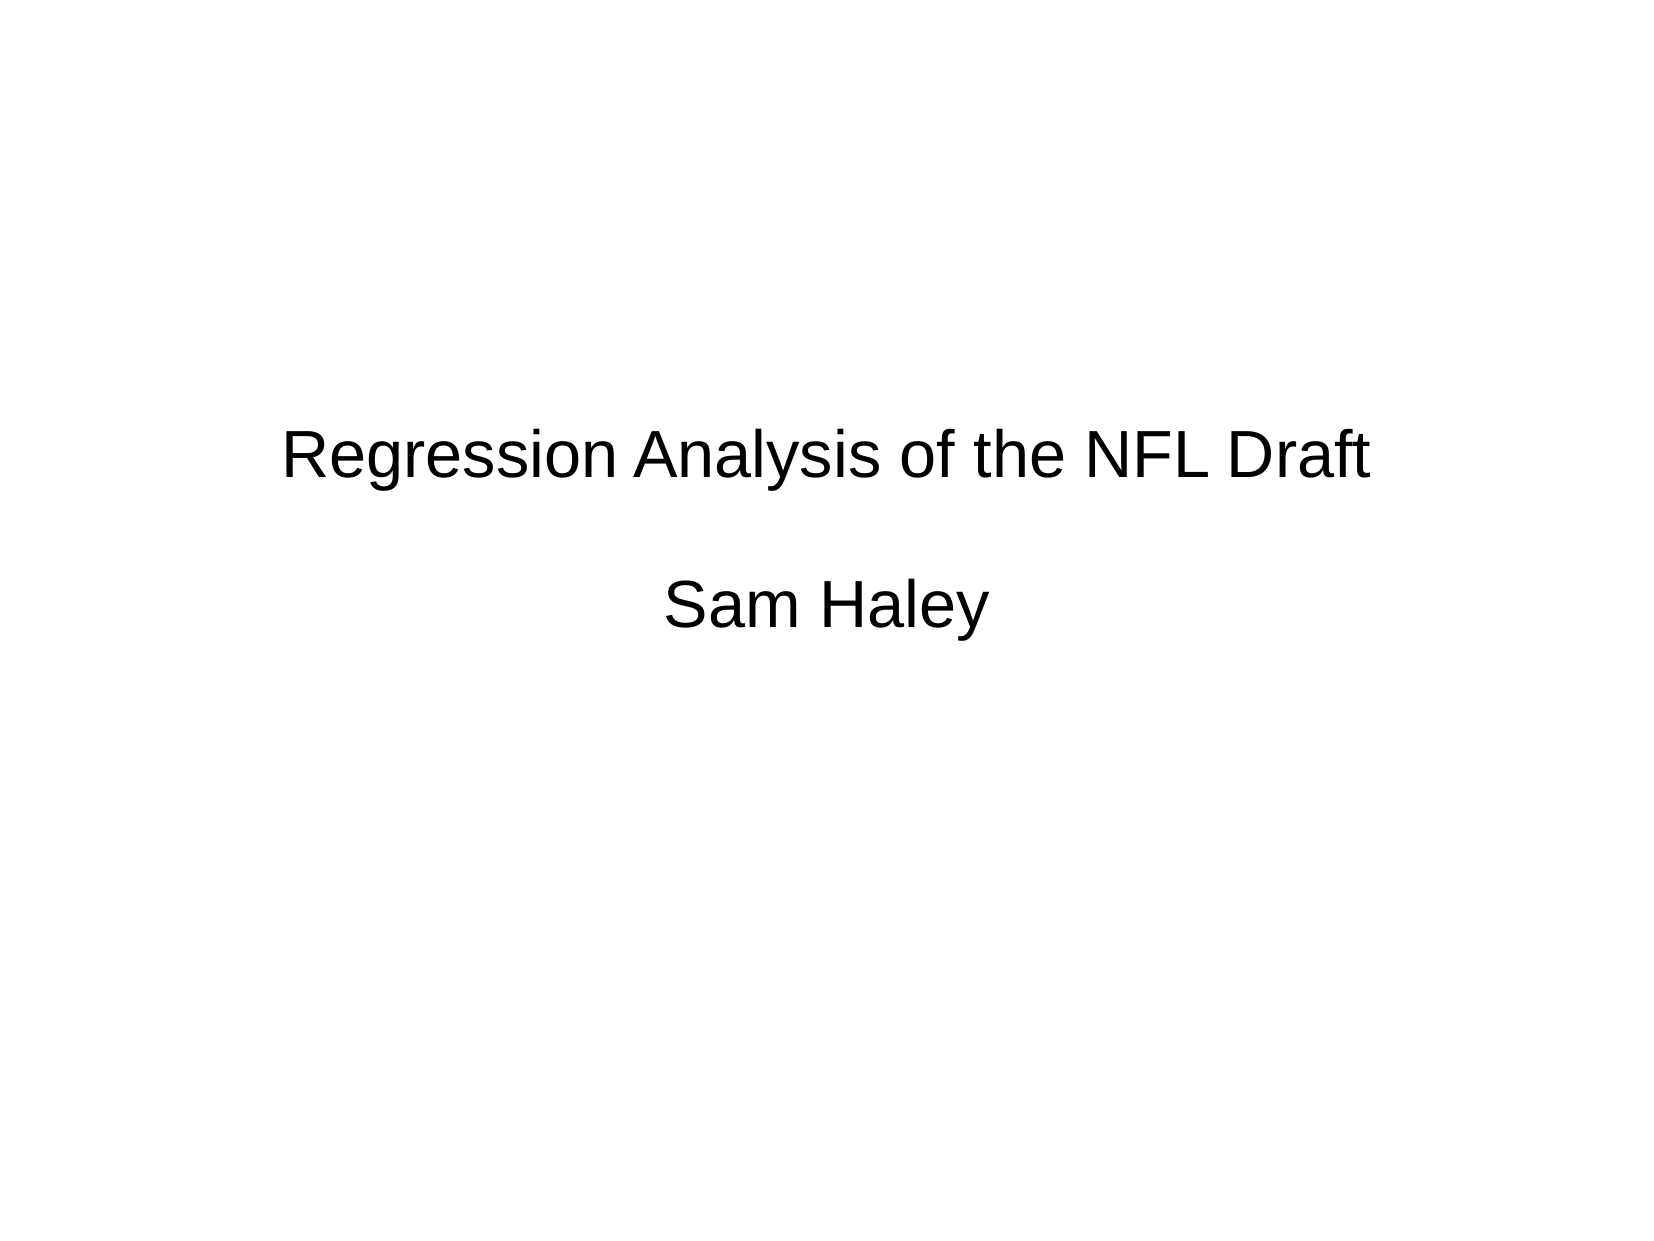

# Regression Analysis of the NFL Draft
Sam Haley